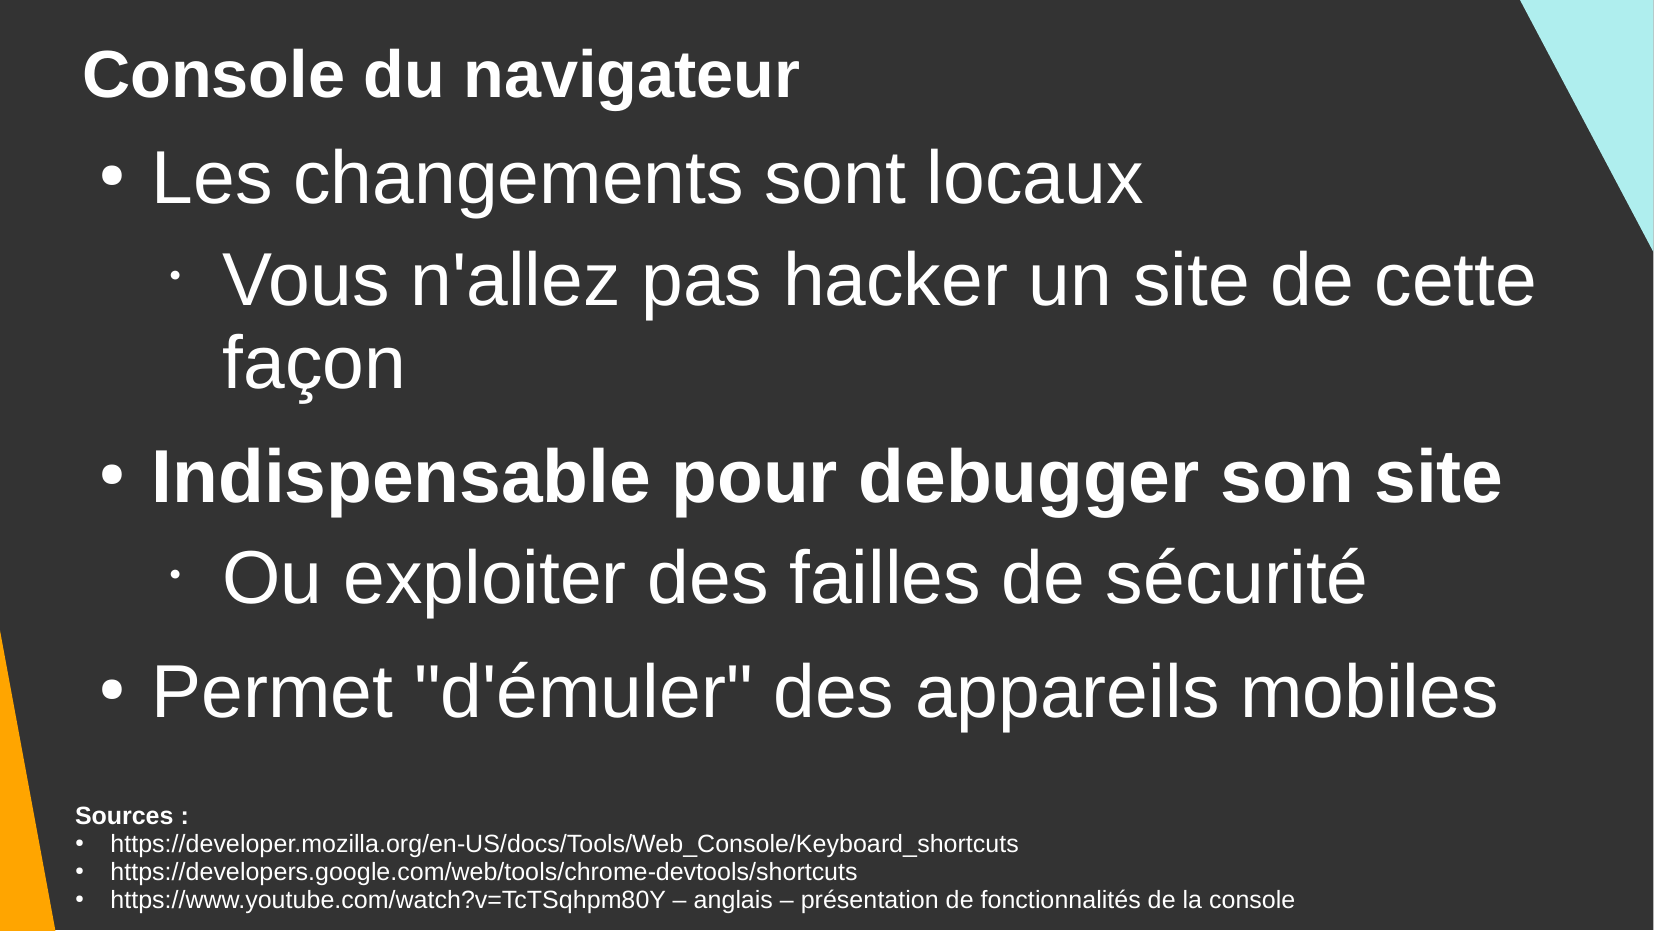

# Console du navigateur
Les changements sont locaux
Vous n'allez pas hacker un site de cette façon
Indispensable pour debugger son site
Ou exploiter des failles de sécurité
Permet "d'émuler" des appareils mobiles
Sources :
https://developer.mozilla.org/en-US/docs/Tools/Web_Console/Keyboard_shortcuts
https://developers.google.com/web/tools/chrome-devtools/shortcuts
https://www.youtube.com/watch?v=TcTSqhpm80Y – anglais – présentation de fonctionnalités de la console